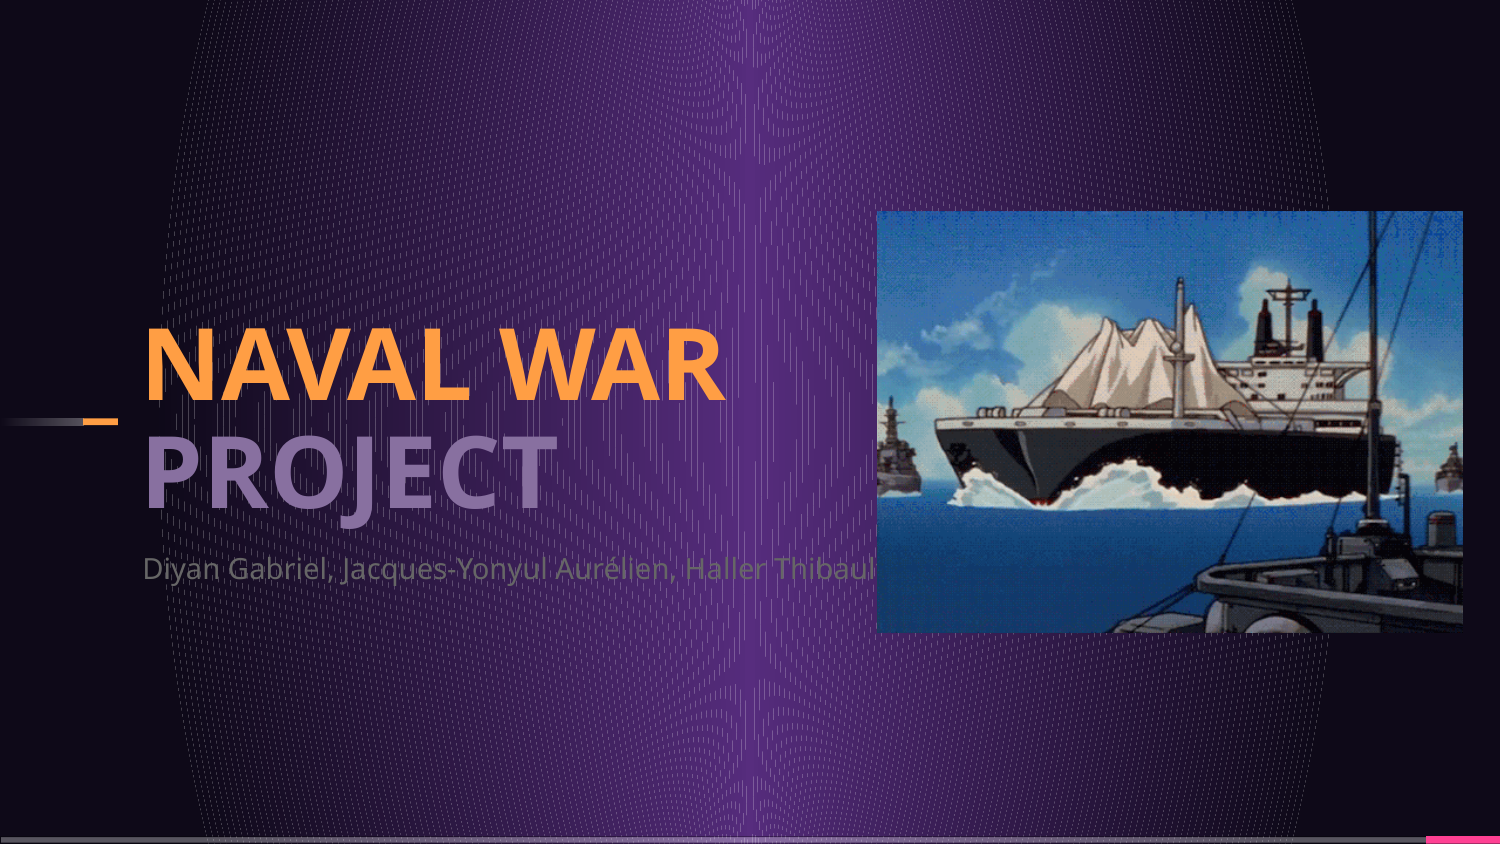

# NAVAL WAR PROJECT
Diyan Gabriel, Jacques-Yonyul Aurélien, Haller Thibault